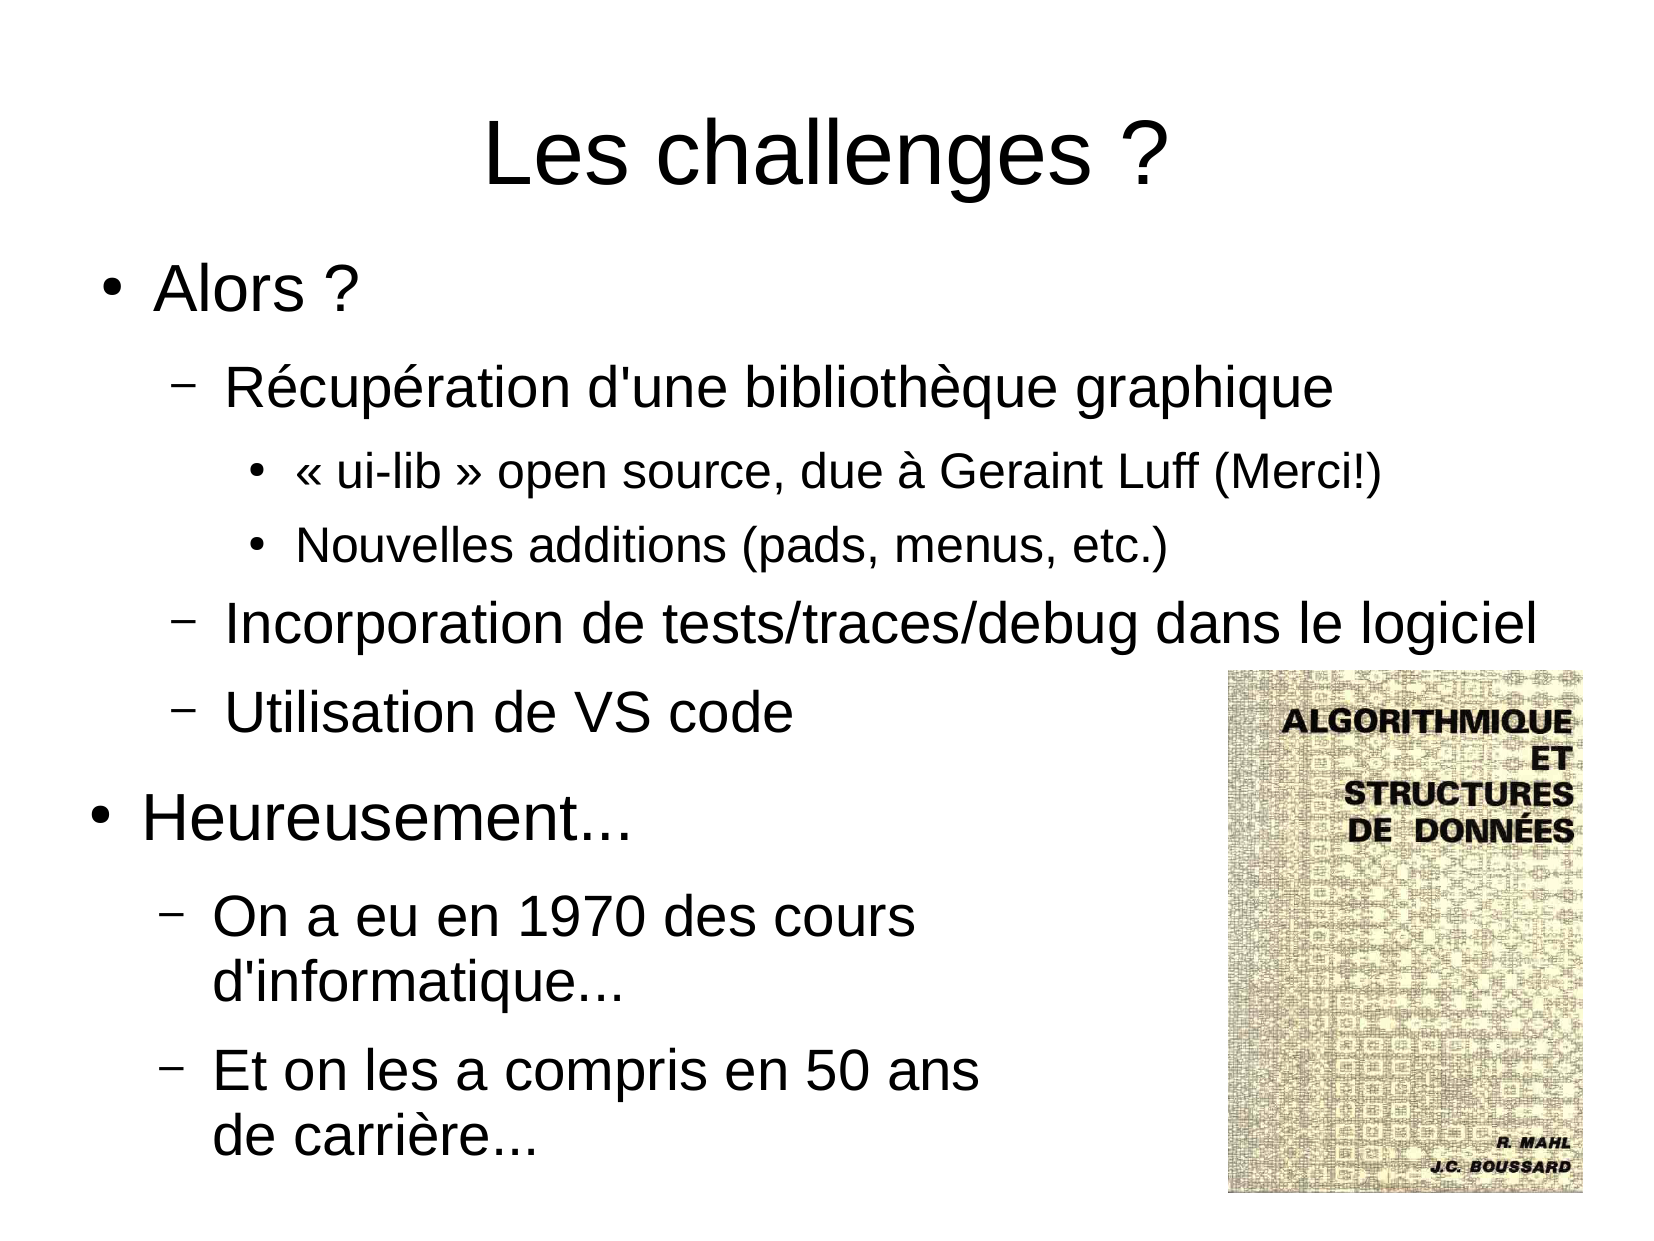

# Les challenges ?
Alors ?
Récupération d'une bibliothèque graphique
« ui-lib » open source, due à Geraint Luff (Merci!)
Nouvelles additions (pads, menus, etc.)
Incorporation de tests/traces/debug dans le logiciel
Utilisation de VS code
Heureusement...
On a eu en 1970 des cours d'informatique...
Et on les a compris en 50 ans de carrière...